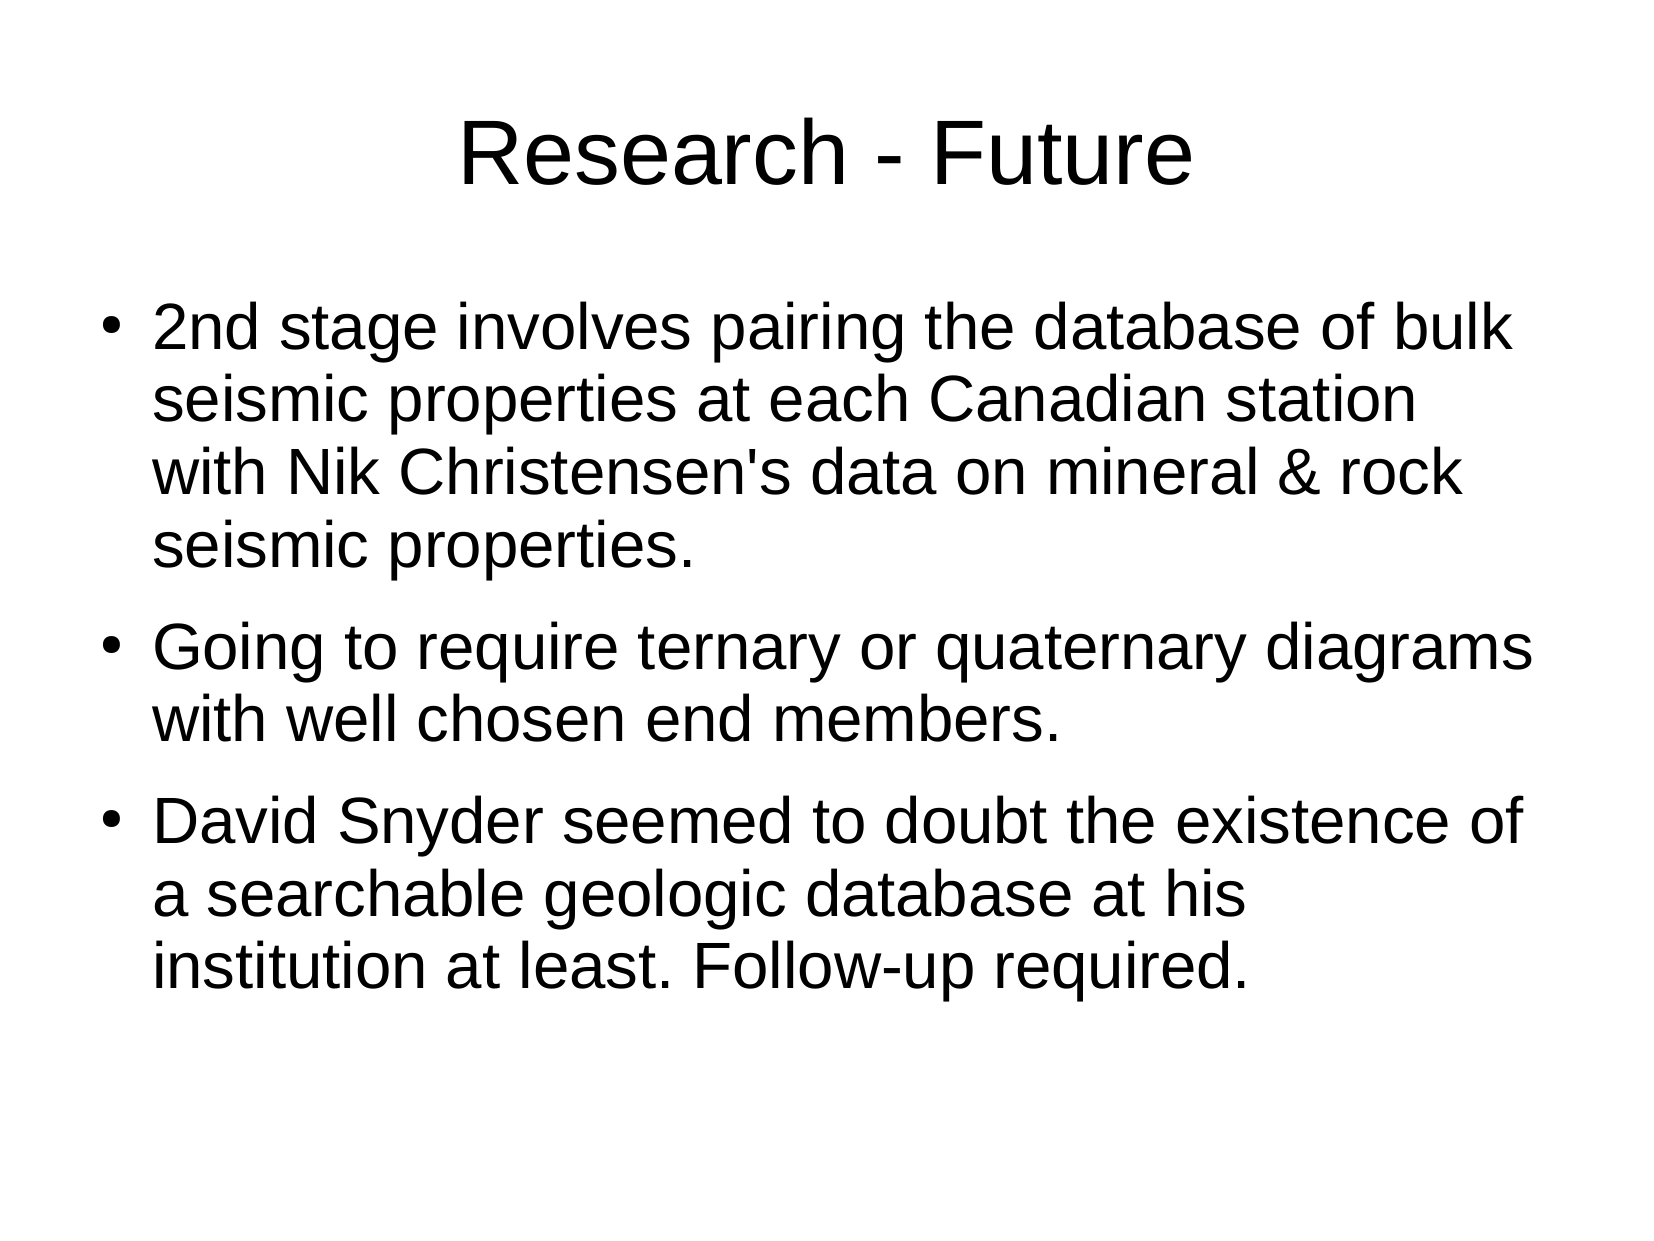

# Research - Future
2nd stage involves pairing the database of bulk seismic properties at each Canadian station with Nik Christensen's data on mineral & rock seismic properties.
Going to require ternary or quaternary diagrams with well chosen end members.
David Snyder seemed to doubt the existence of a searchable geologic database at his institution at least. Follow-up required.